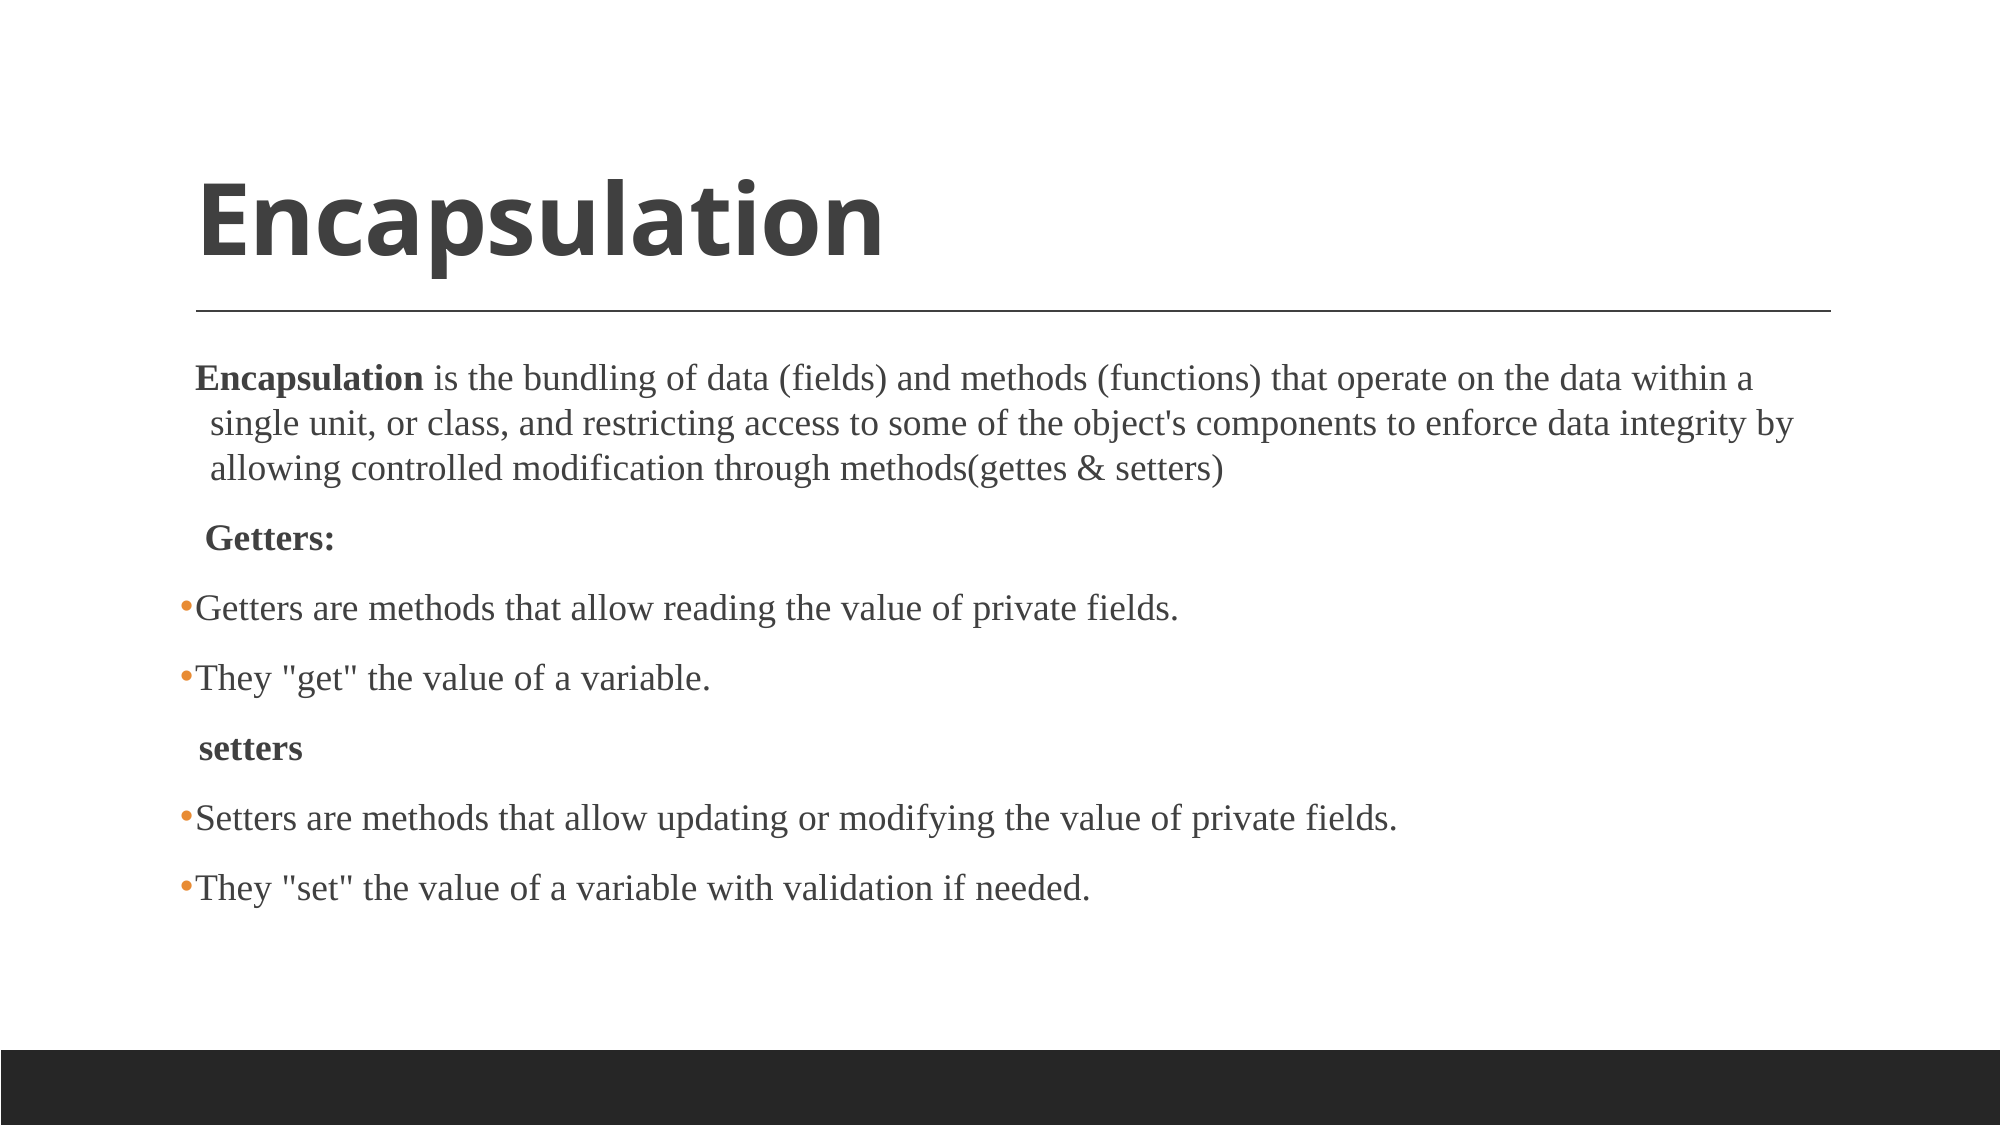

# Encapsulation
Encapsulation is the bundling of data (fields) and methods (functions) that operate on the data within a single unit, or class, and restricting access to some of the object's components to enforce data integrity by allowing controlled modification through methods(gettes & setters)
 Getters:
Getters are methods that allow reading the value of private fields.
They "get" the value of a variable.
 setters
Setters are methods that allow updating or modifying the value of private fields.
They "set" the value of a variable with validation if needed.